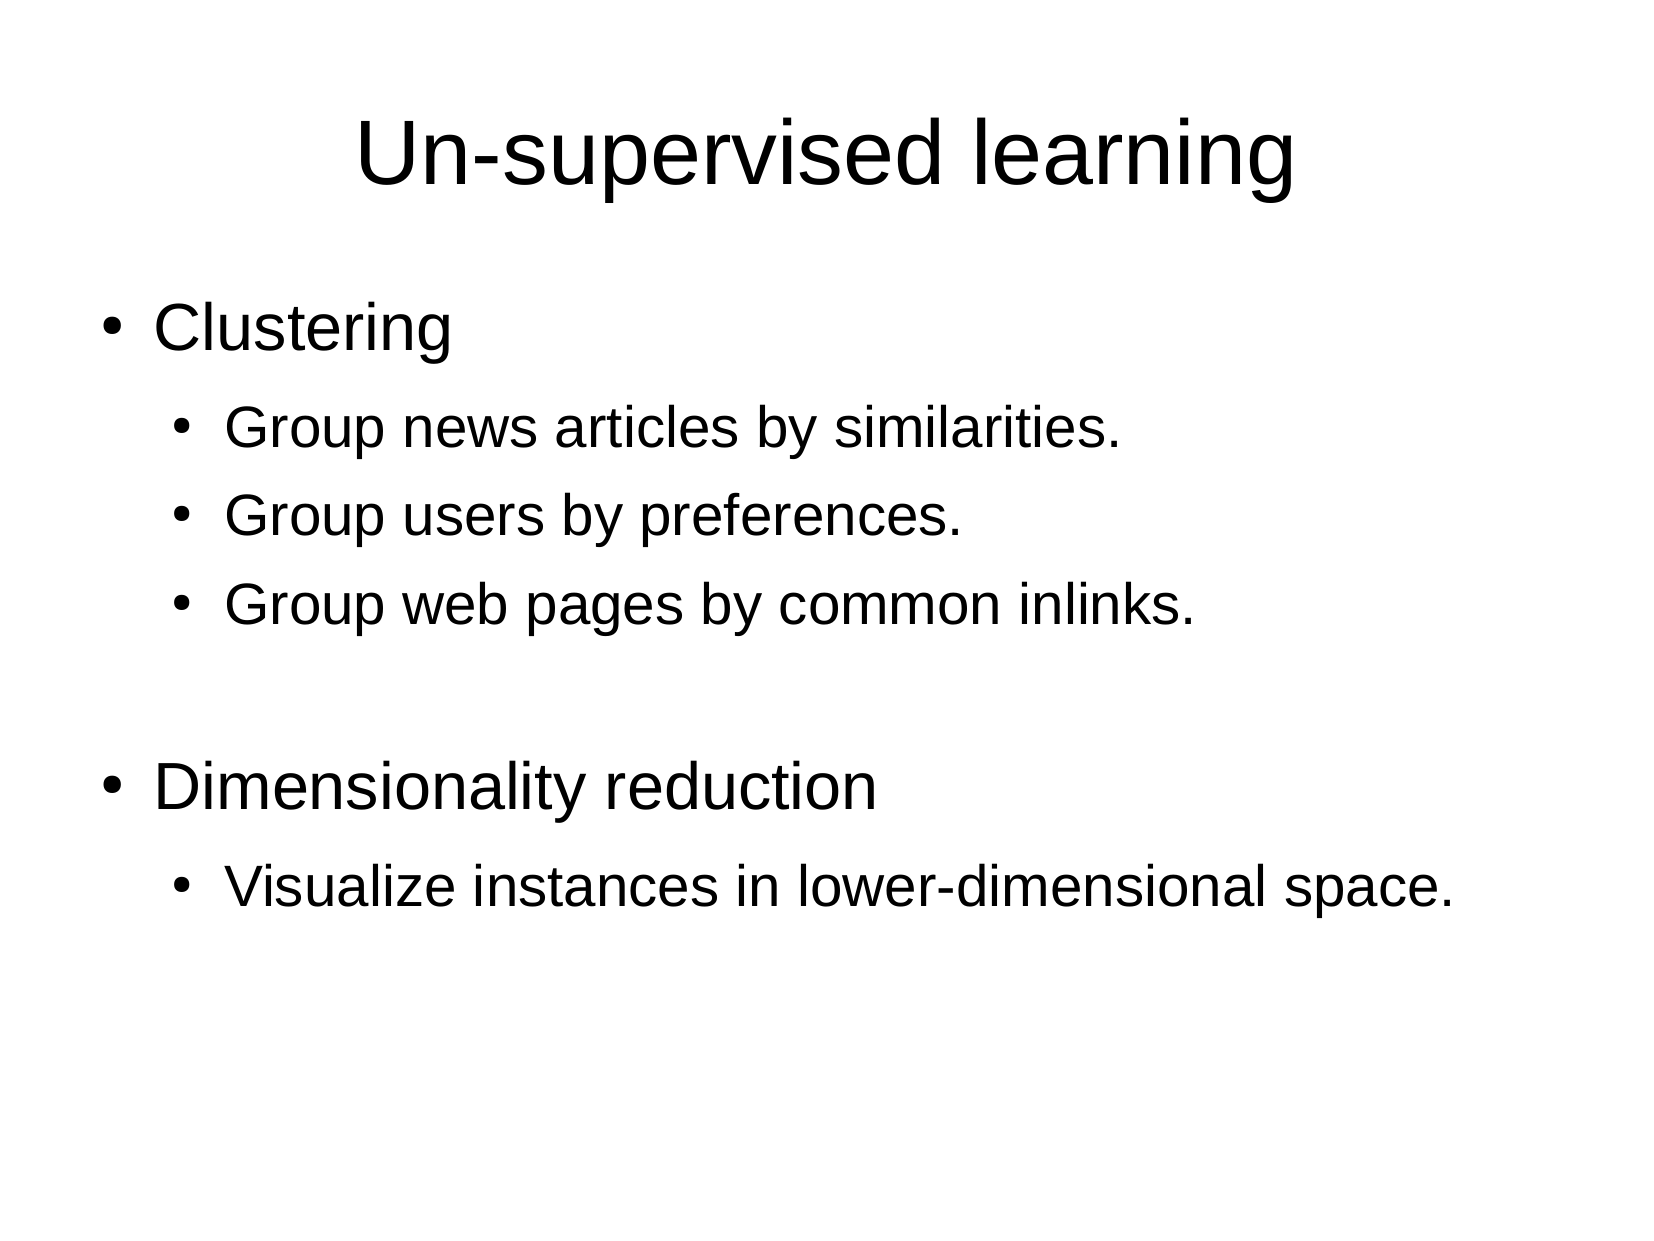

# Un-supervised learning
Clustering
Group news articles by similarities.
Group users by preferences.
Group web pages by common inlinks.
Dimensionality reduction
Visualize instances in lower-dimensional space.